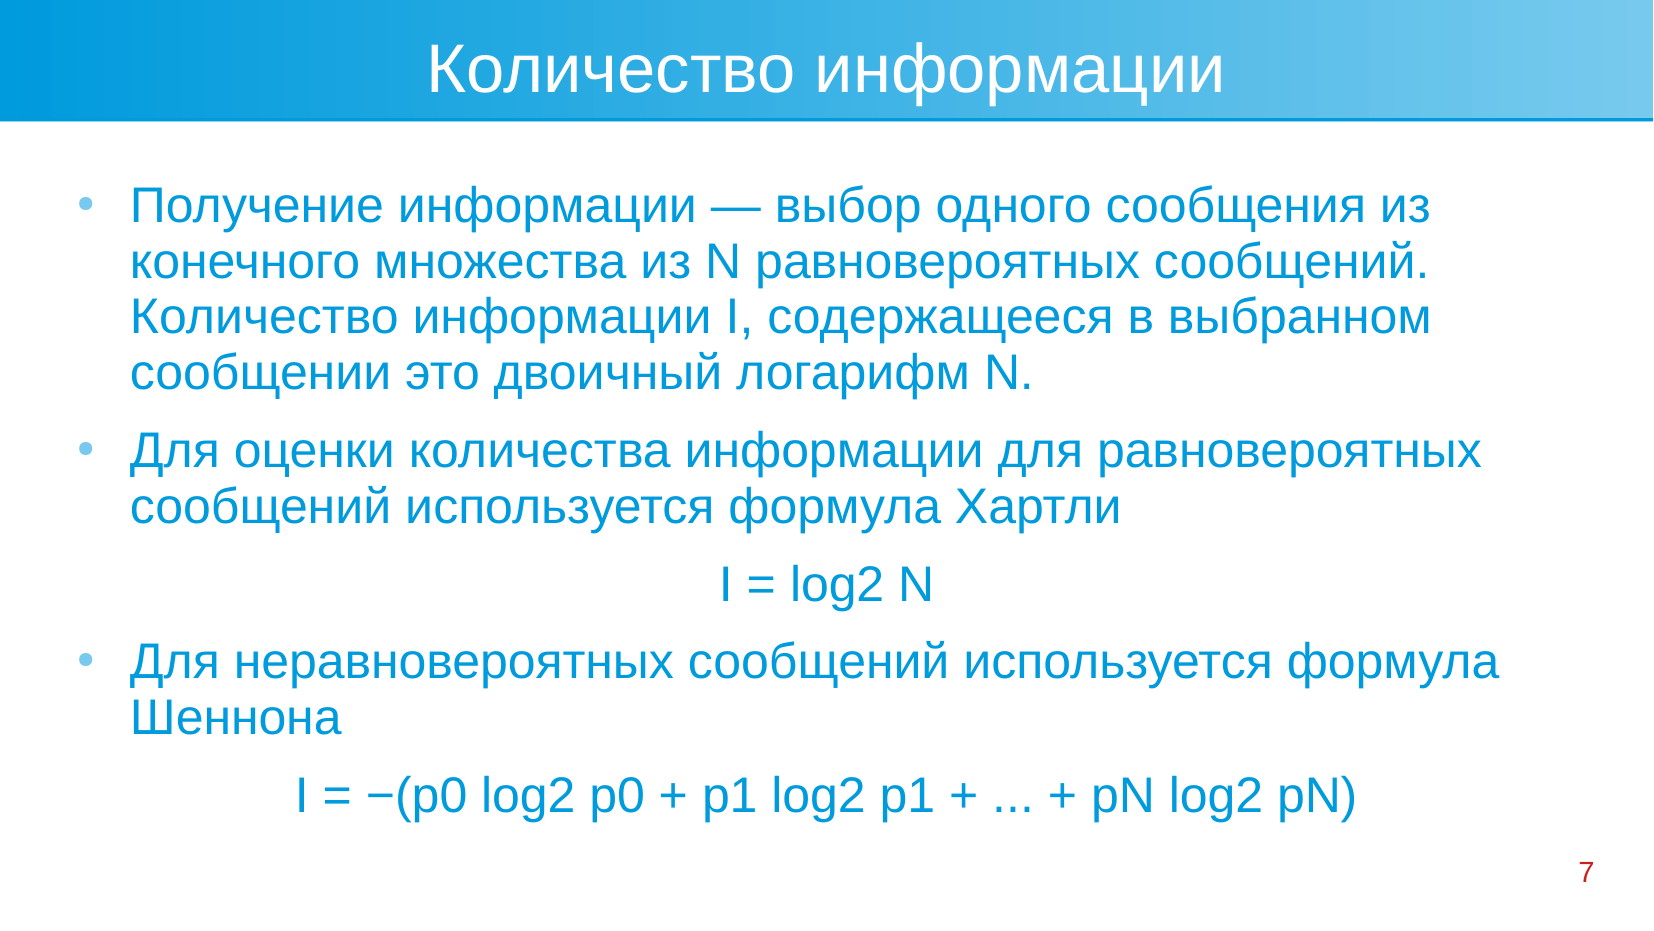

# Количество информации
Получение информации — выбор одного сообщения из конечного множества из N равновероятных сообщений. Количество информации I, содержащееся в выбранном сообщении это двоичный логарифм N.
Для оценки количества информации для равновероятных сообщений используется формула Хартли
I = log2 N
Для неравновероятных сообщений используется формула Шеннона
I = −(p0 log2 p0 + p1 log2 p1 + ... + pN log2 pN)
7